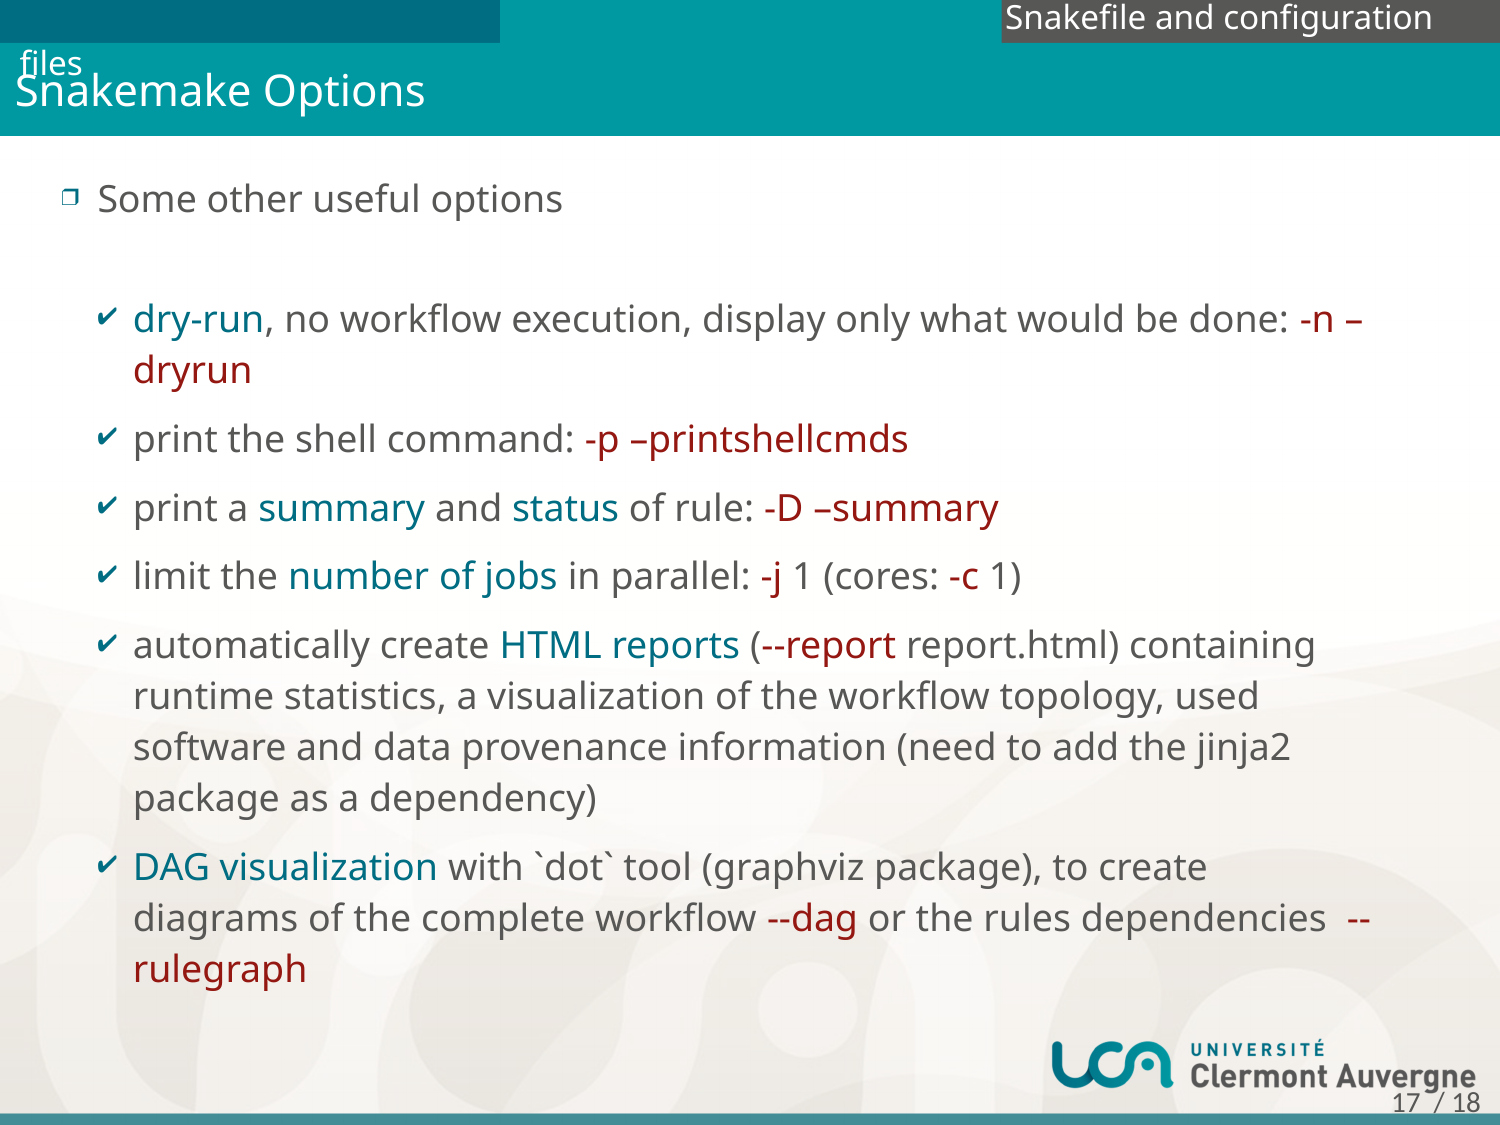

Snakefile and configuration files
Snakemake Options
Some other useful options
dry-run, no workflow execution, display only what would be done: -n –dryrun
print the shell command: -p –printshellcmds
print a summary and status of rule: -D –summary
limit the number of jobs in parallel: -j 1 (cores: -c 1)
automatically create HTML reports (--report report.html) containing runtime statistics, a visualization of the workflow topology, used software and data provenance information (need to add the jinja2 package as a dependency)
DAG visualization with `dot` tool (graphviz package), to create diagrams of the complete workflow --dag or the rules dependencies --rulegraph
17